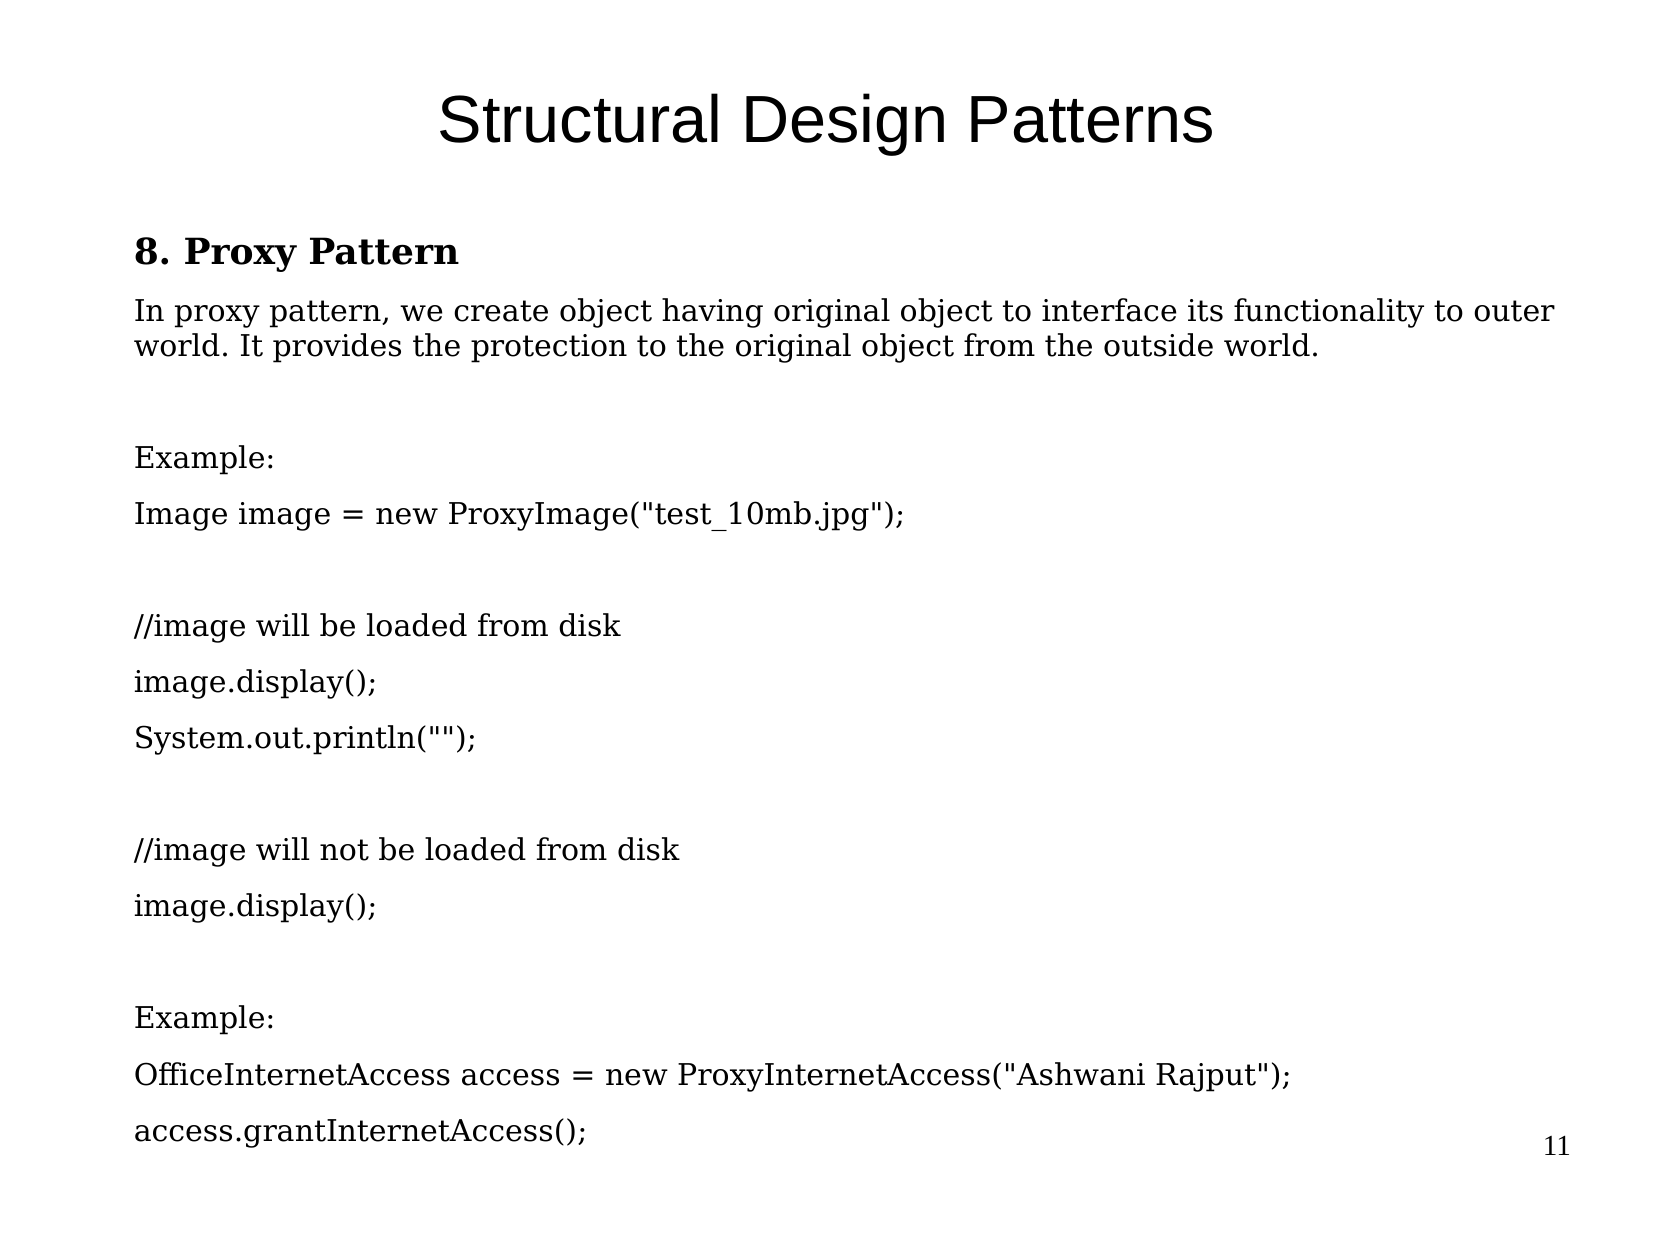

# Structural Design Patterns
8. Proxy Pattern
In proxy pattern, we create object having original object to interface its functionality to outer world. It provides the protection to the original object from the outside world.
Example:
Image image = new ProxyImage("test_10mb.jpg");
//image will be loaded from disk
image.display();
System.out.println("");
//image will not be loaded from disk
image.display();
Example:
OfficeInternetAccess access = new ProxyInternetAccess("Ashwani Rajput");
access.grantInternetAccess();
11